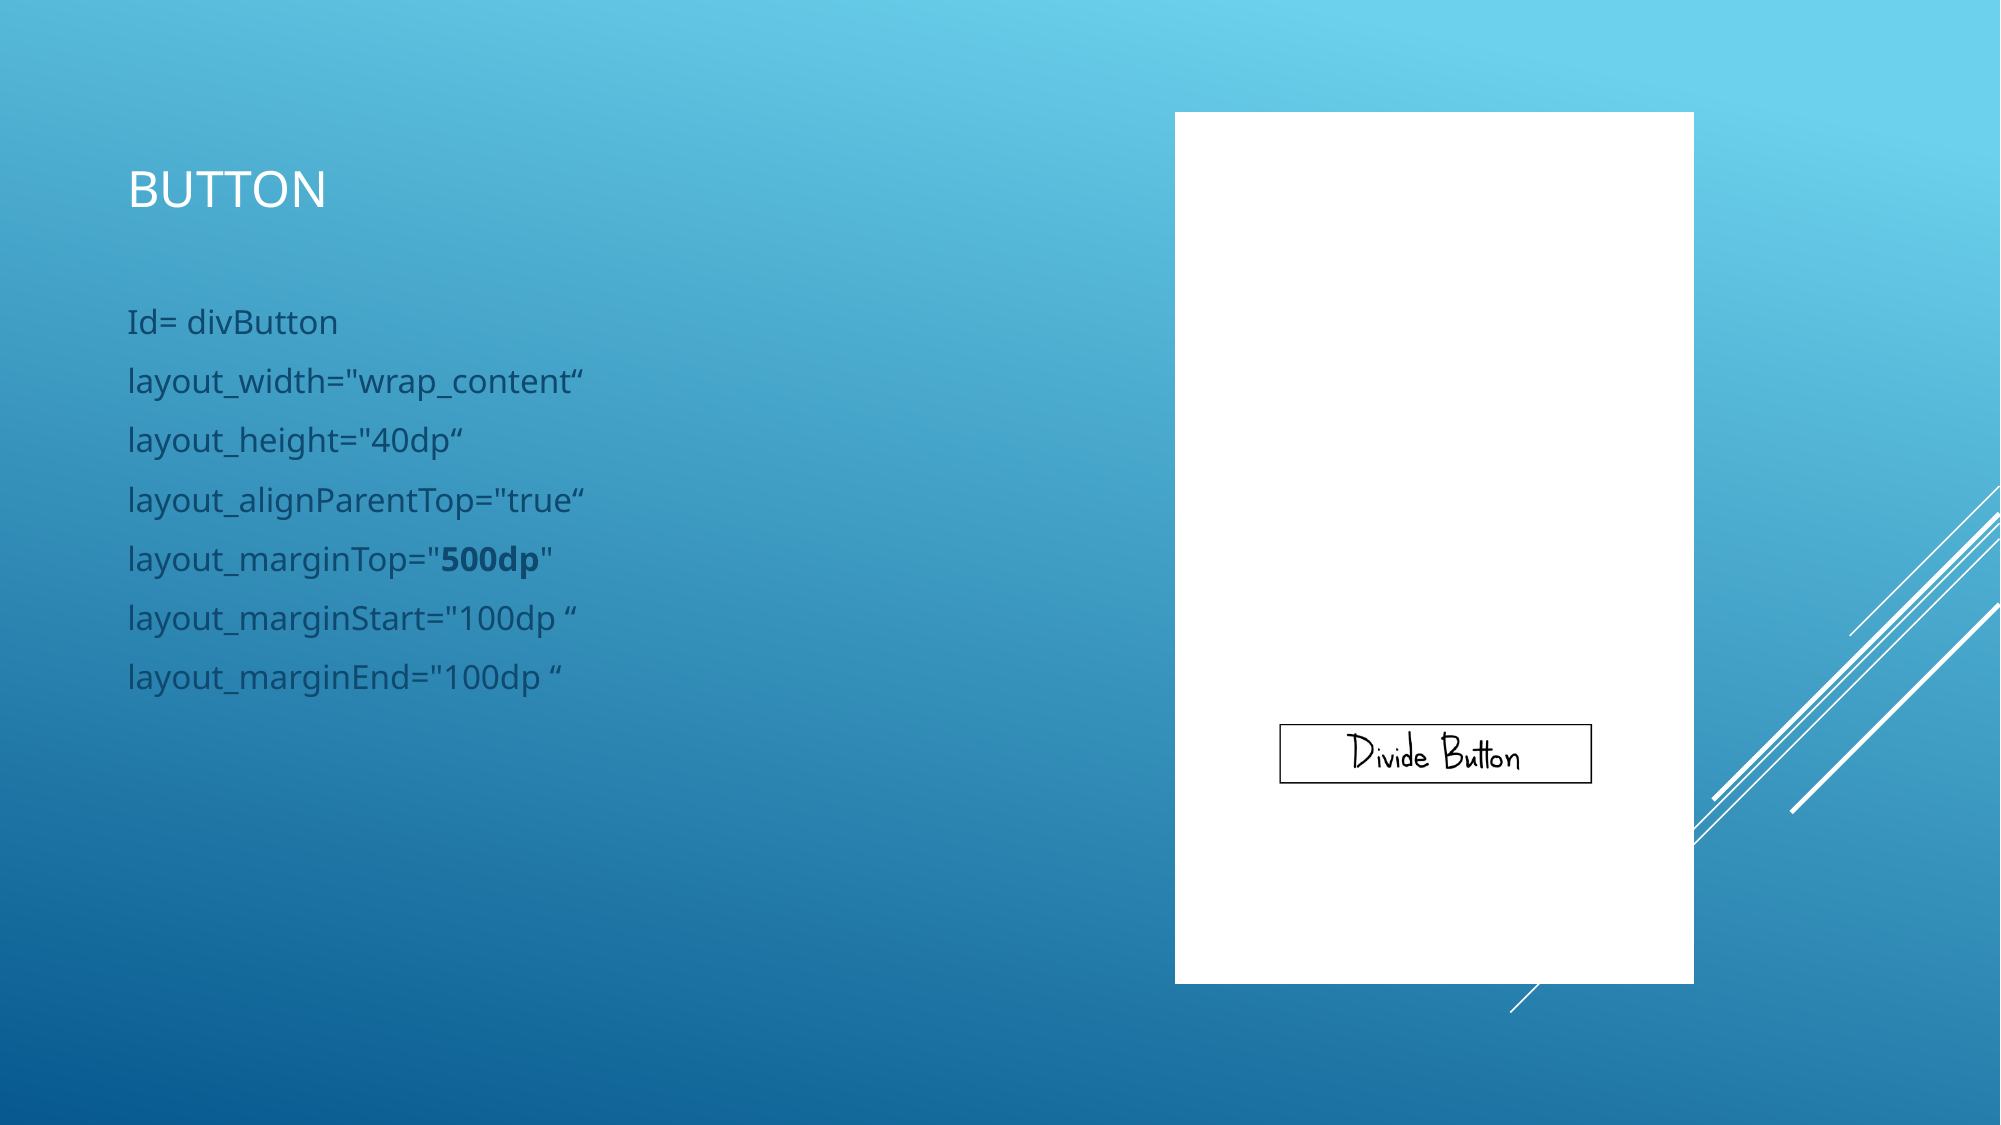

# Button
Id= divButton
layout_width="wrap_content“
layout_height="40dp“
layout_alignParentTop="true“
layout_marginTop="500dp"
layout_marginStart="100dp “
layout_marginEnd="100dp “